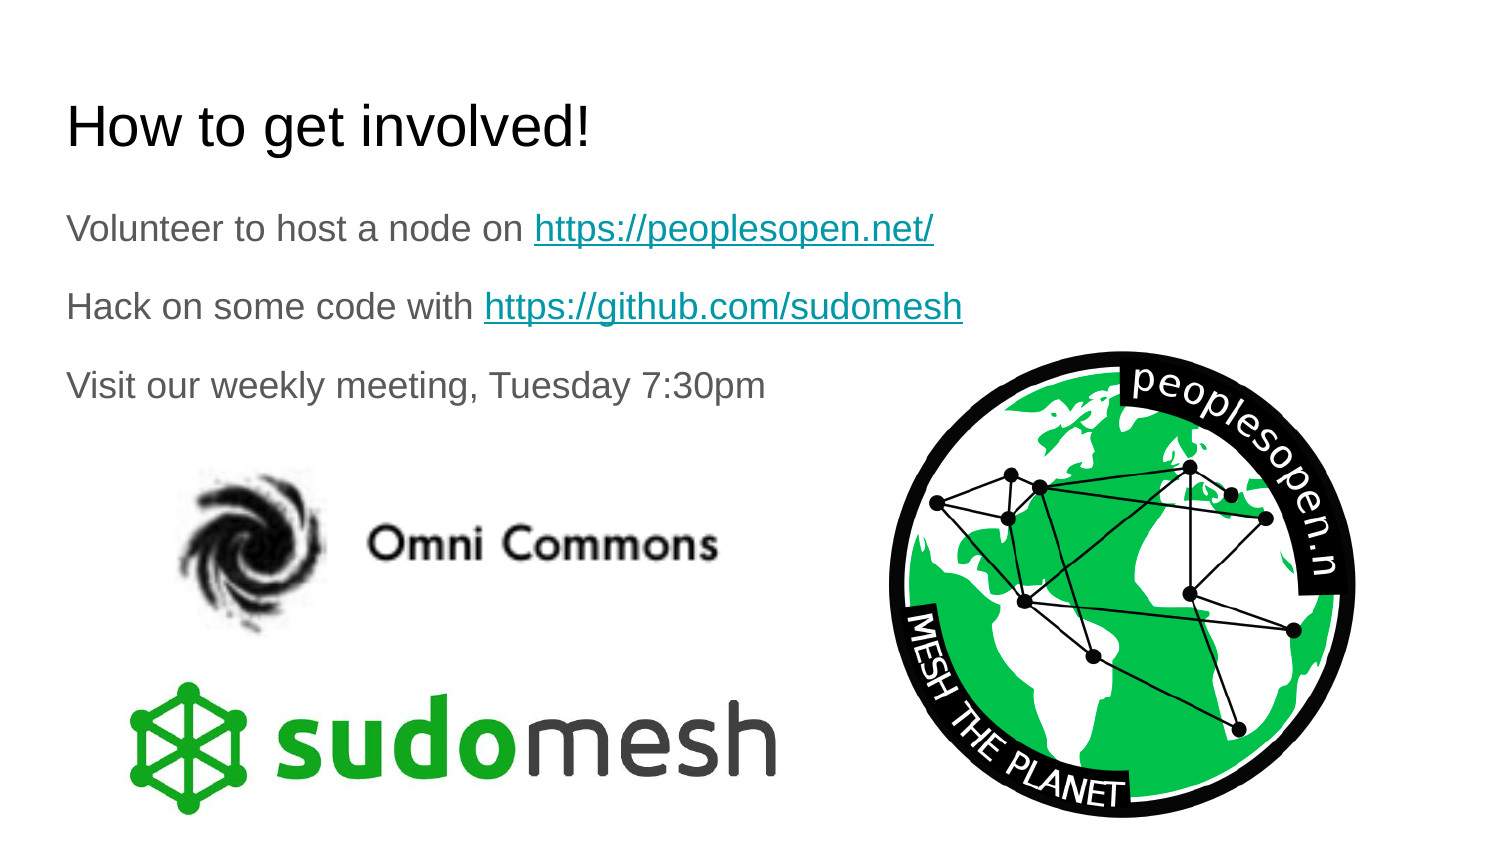

# How to get involved!
Volunteer to host a node on https://peoplesopen.net/
Hack on some code with https://github.com/sudomesh
Visit our weekly meeting, Tuesday 7:30pm